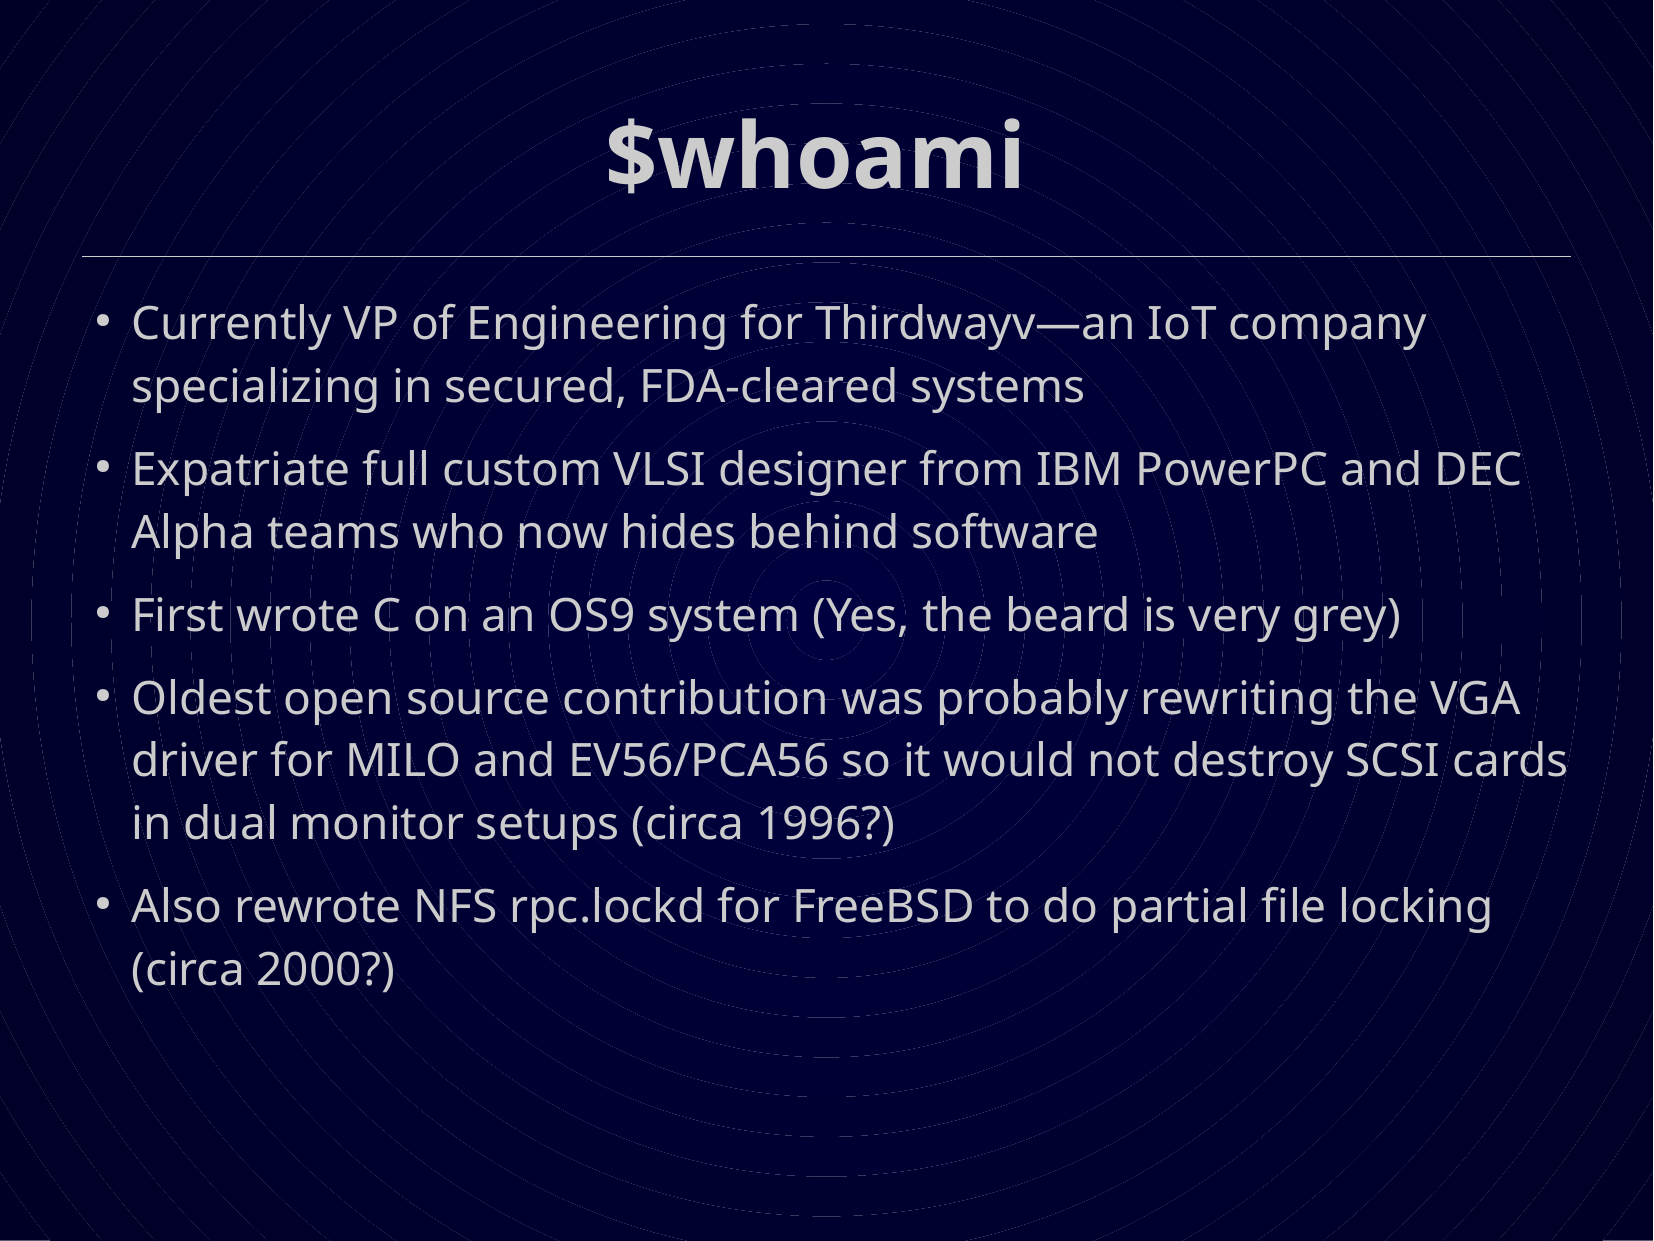

# $whoami
Currently VP of Engineering for Thirdwayv—an IoT company specializing in secured, FDA-cleared systems
Expatriate full custom VLSI designer from IBM PowerPC and DEC Alpha teams who now hides behind software
First wrote C on an OS9 system (Yes, the beard is very grey)
Oldest open source contribution was probably rewriting the VGA driver for MILO and EV56/PCA56 so it would not destroy SCSI cards in dual monitor setups (circa 1996?)
Also rewrote NFS rpc.lockd for FreeBSD to do partial file locking (circa 2000?)